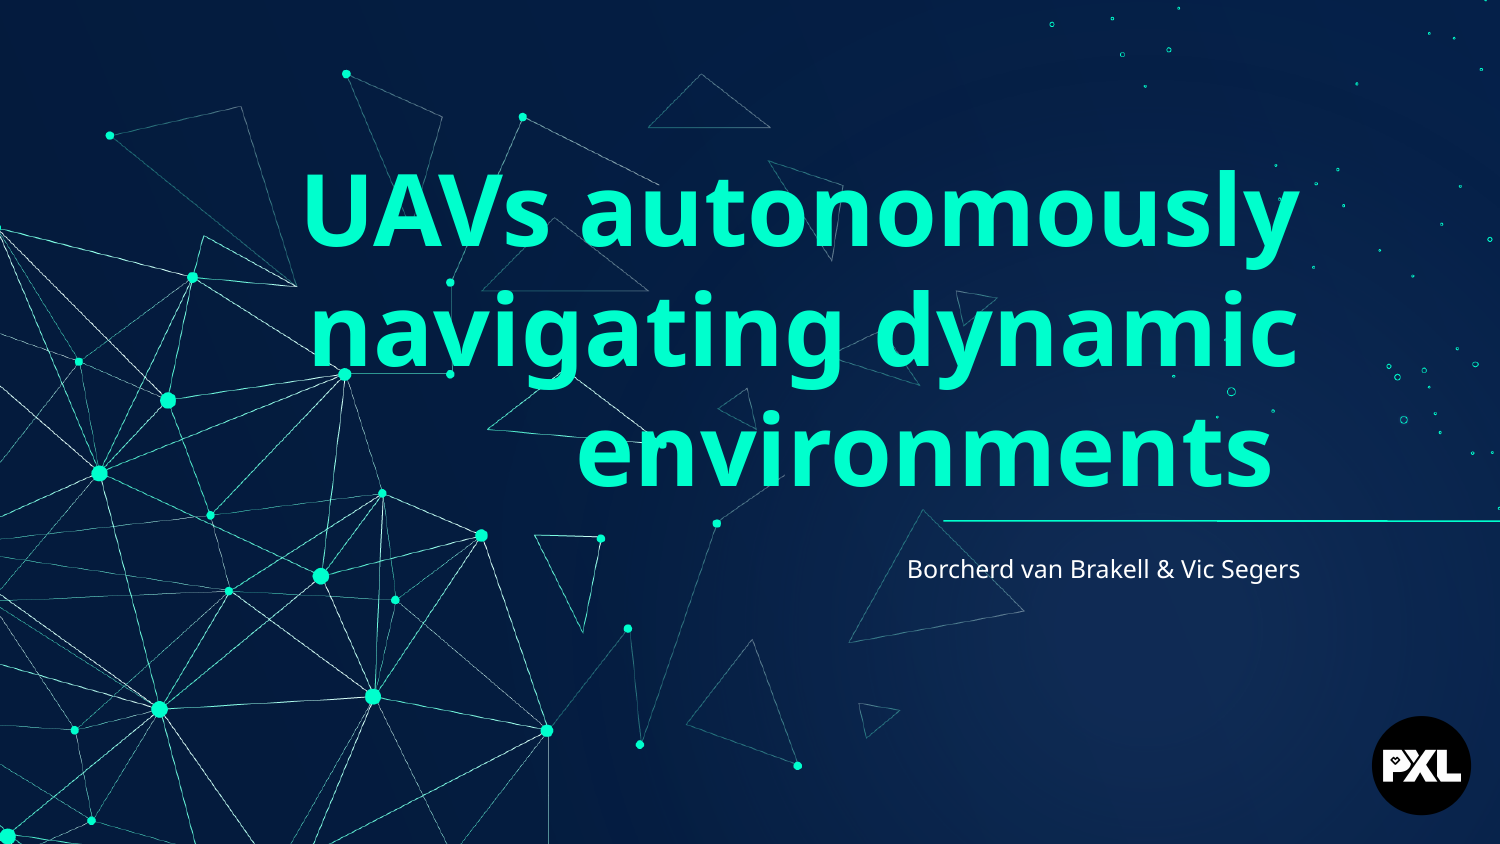

UAVs autonomously navigating dynamic environments
# Borcherd van Brakell & Vic Segers